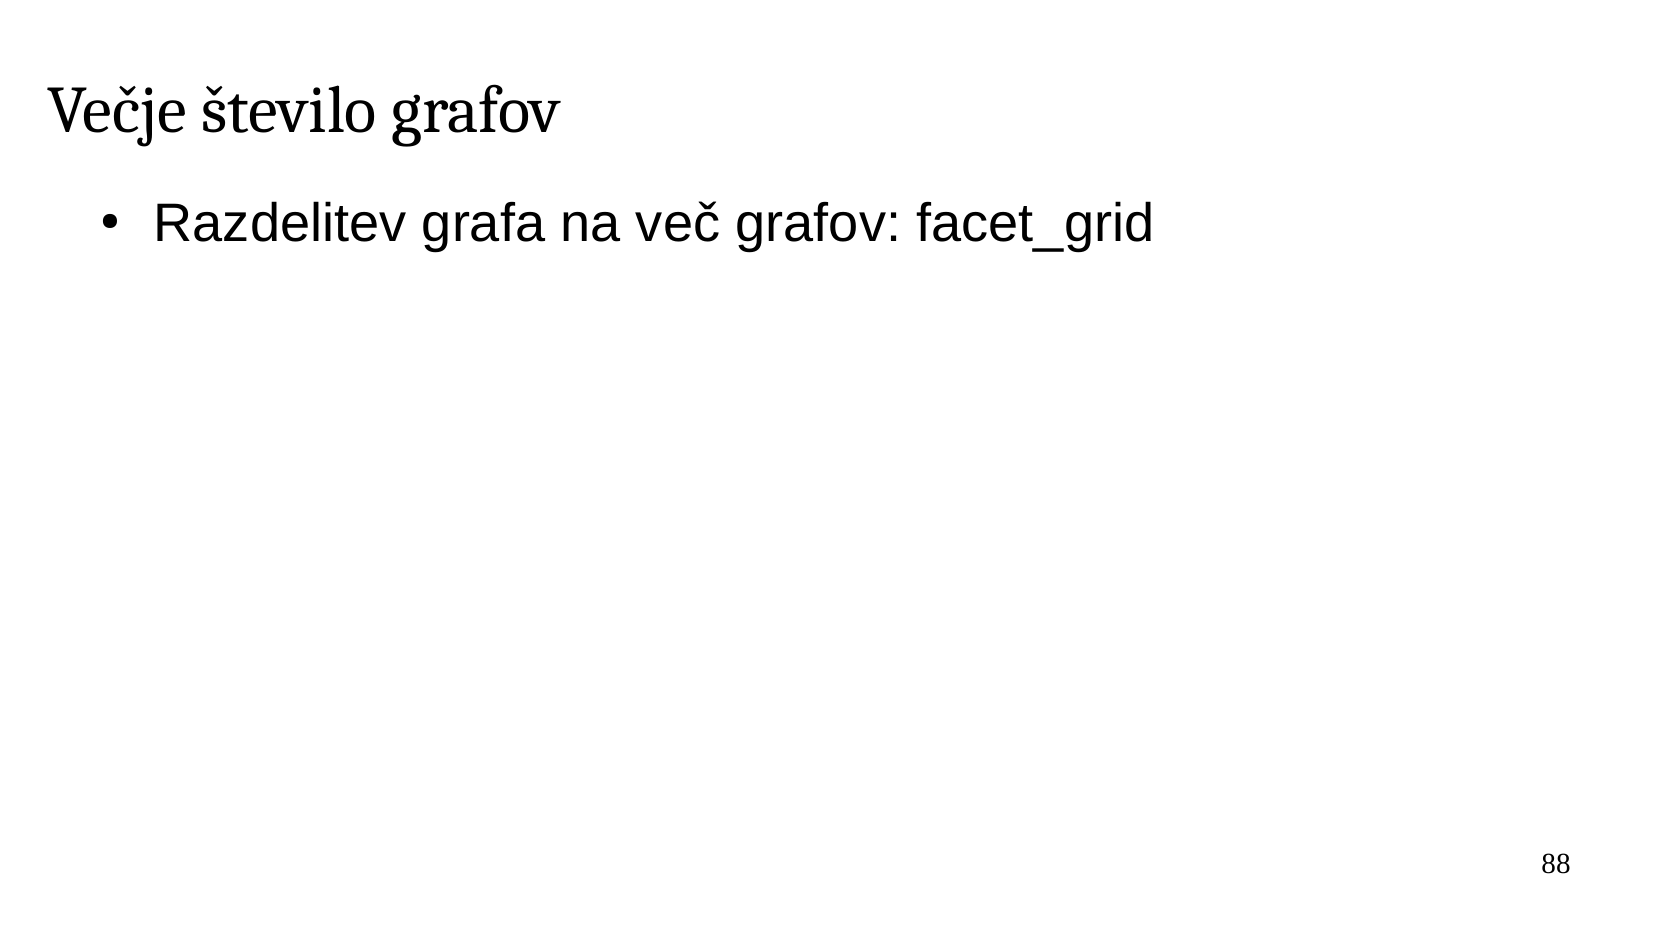

# Večje število grafov
Razdelitev grafa na več grafov: facet_grid
88